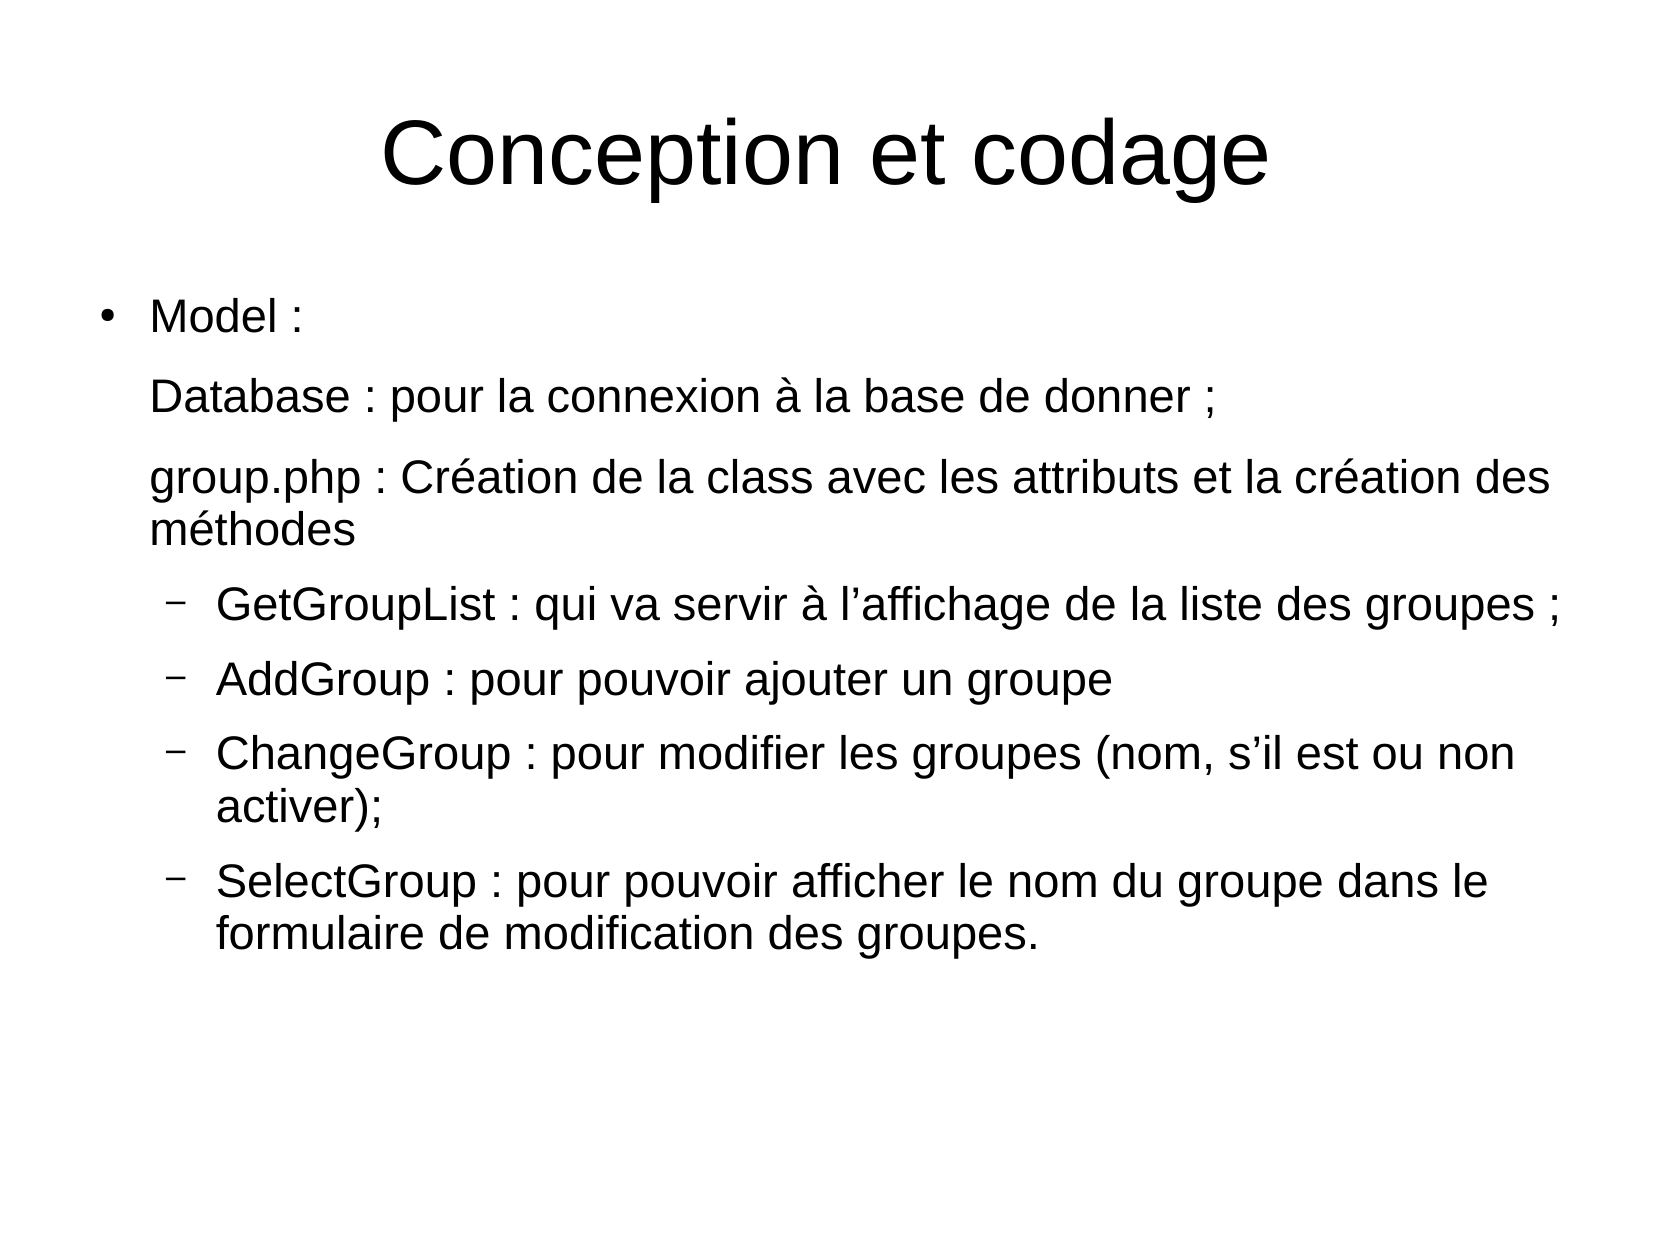

# Conception et codage
Model :
Database : pour la connexion à la base de donner ;
group.php : Création de la class avec les attributs et la création des méthodes
GetGroupList : qui va servir à l’affichage de la liste des groupes ;
AddGroup : pour pouvoir ajouter un groupe
ChangeGroup : pour modifier les groupes (nom, s’il est ou non activer);
SelectGroup : pour pouvoir afficher le nom du groupe dans le formulaire de modification des groupes.